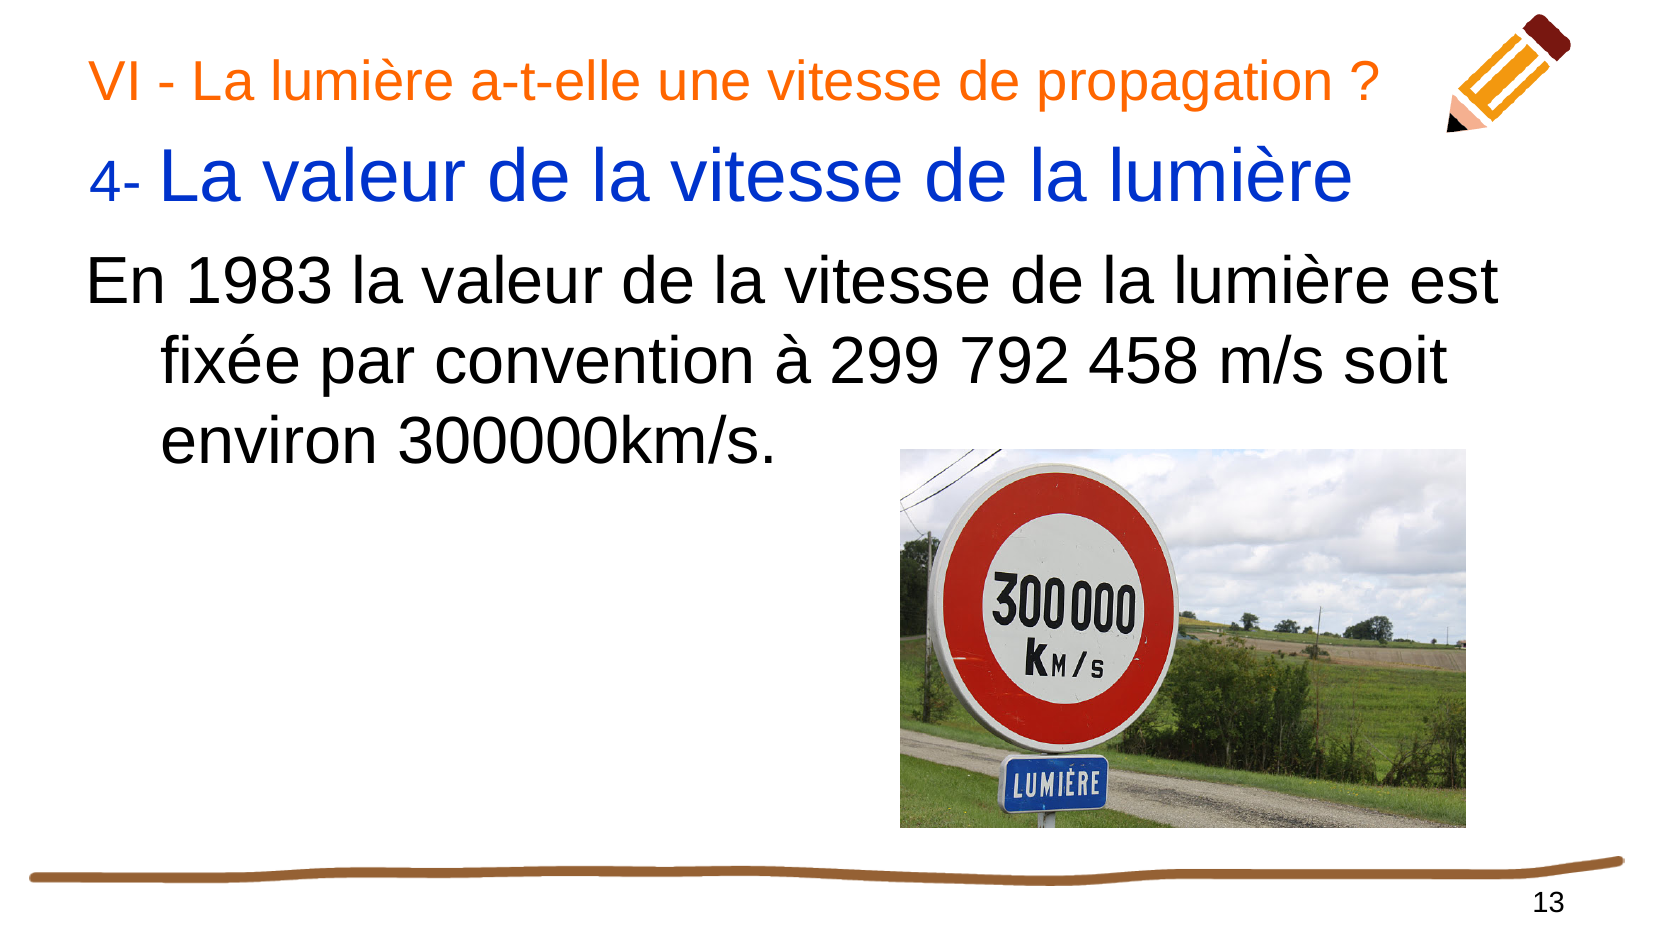

# VI - La lumière a-t-elle une vitesse de propagation ?
4- La valeur de la vitesse de la lumière
En 1983 la valeur de la vitesse de la lumière est fixée par convention à 299 792 458 m/s soit environ 300000km/s.
13